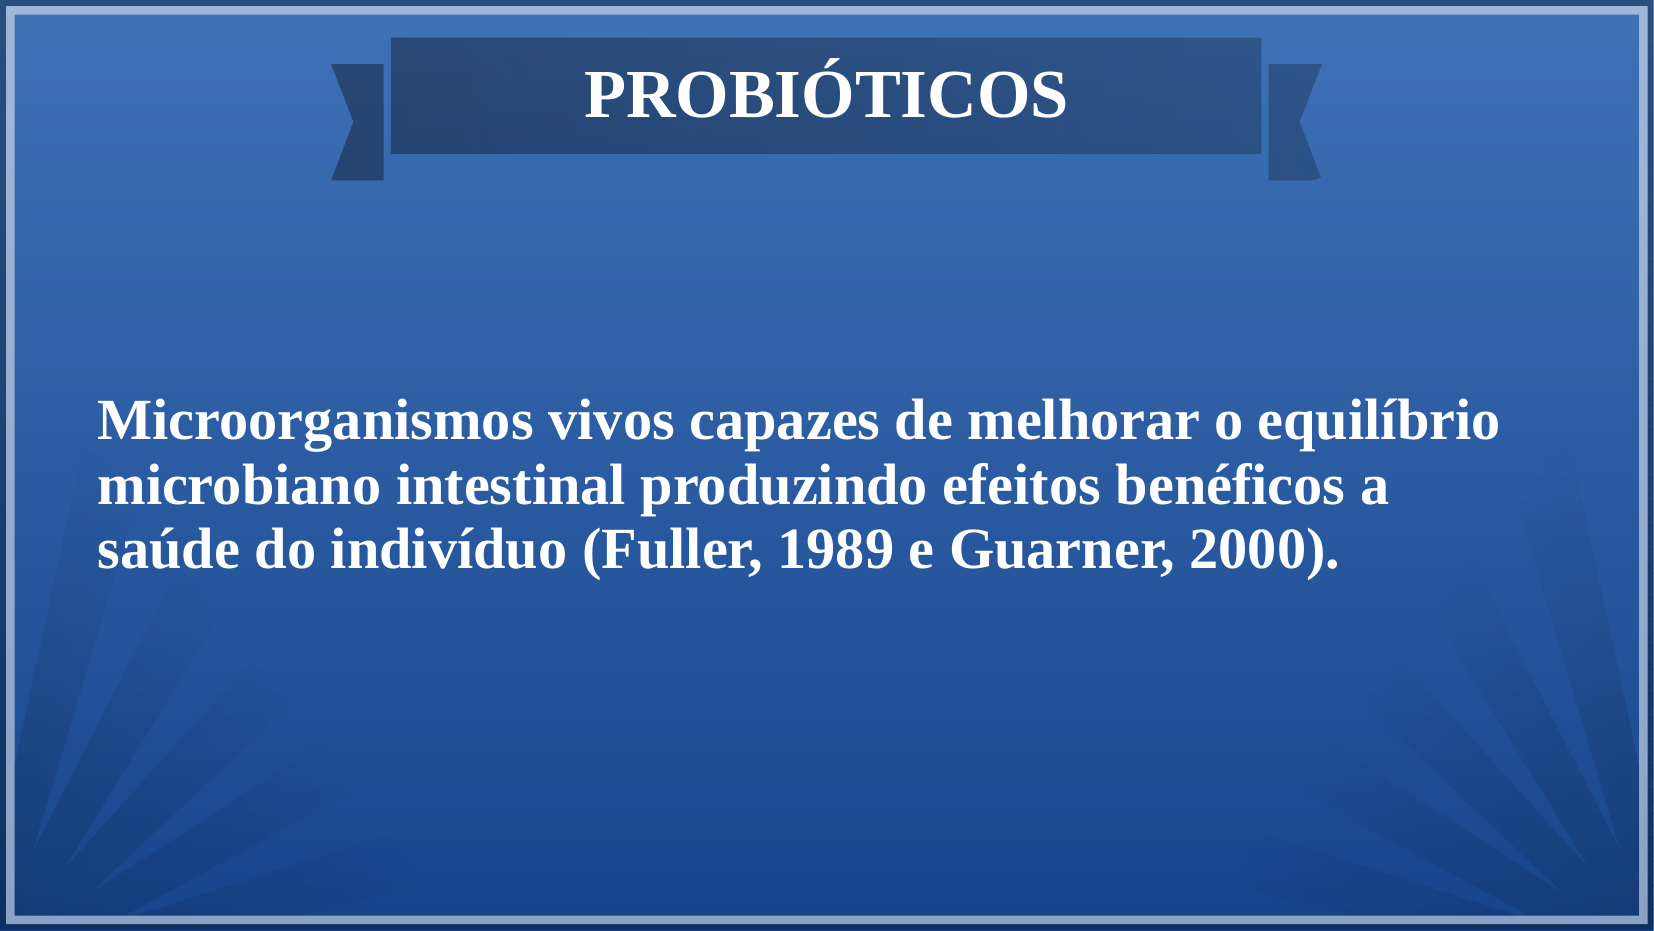

# PROBIÓTICOS
Microorganismos vivos capazes de melhorar o equilíbrio microbiano intestinal produzindo efeitos benéficos a saúde do indivíduo (Fuller, 1989 e Guarner, 2000).